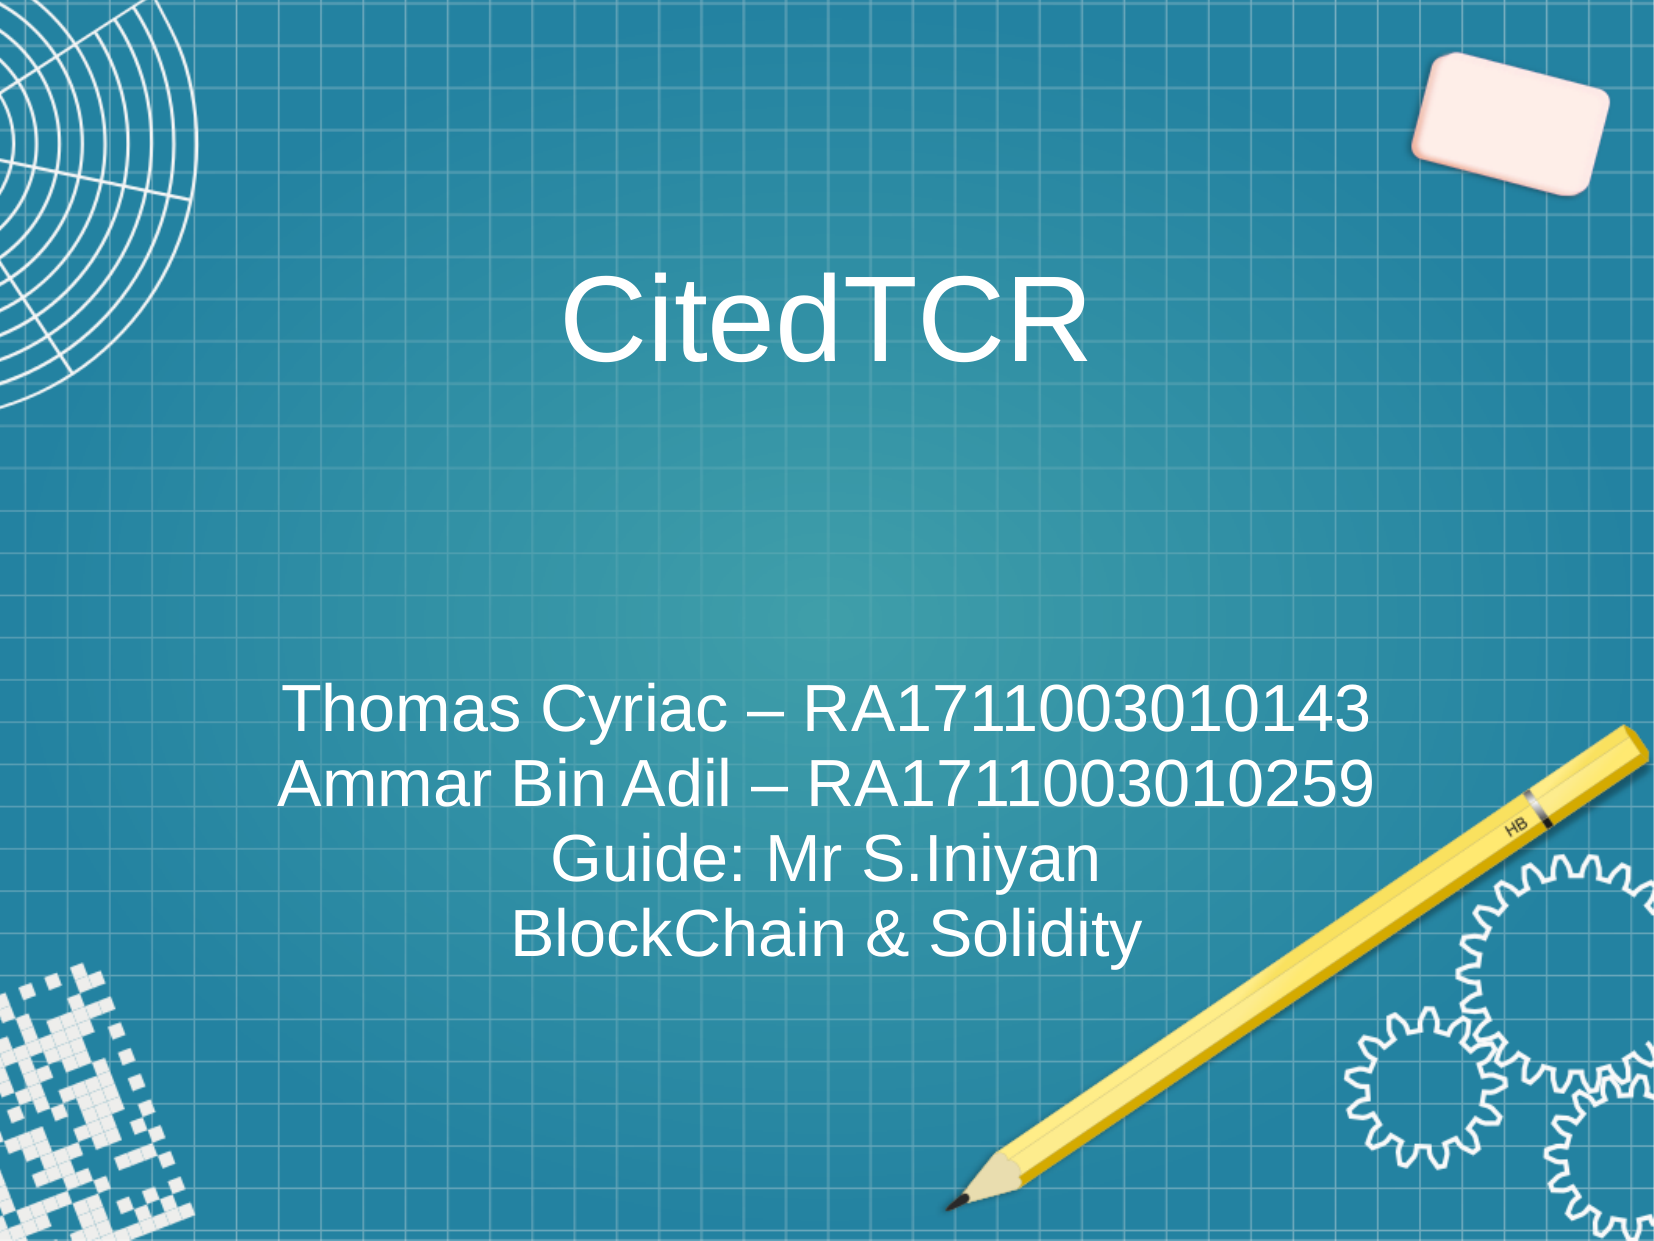

# CitedTCR
Thomas Cyriac – RA1711003010143
Ammar Bin Adil – RA1711003010259
Guide: Mr S.Iniyan
BlockChain & Solidity